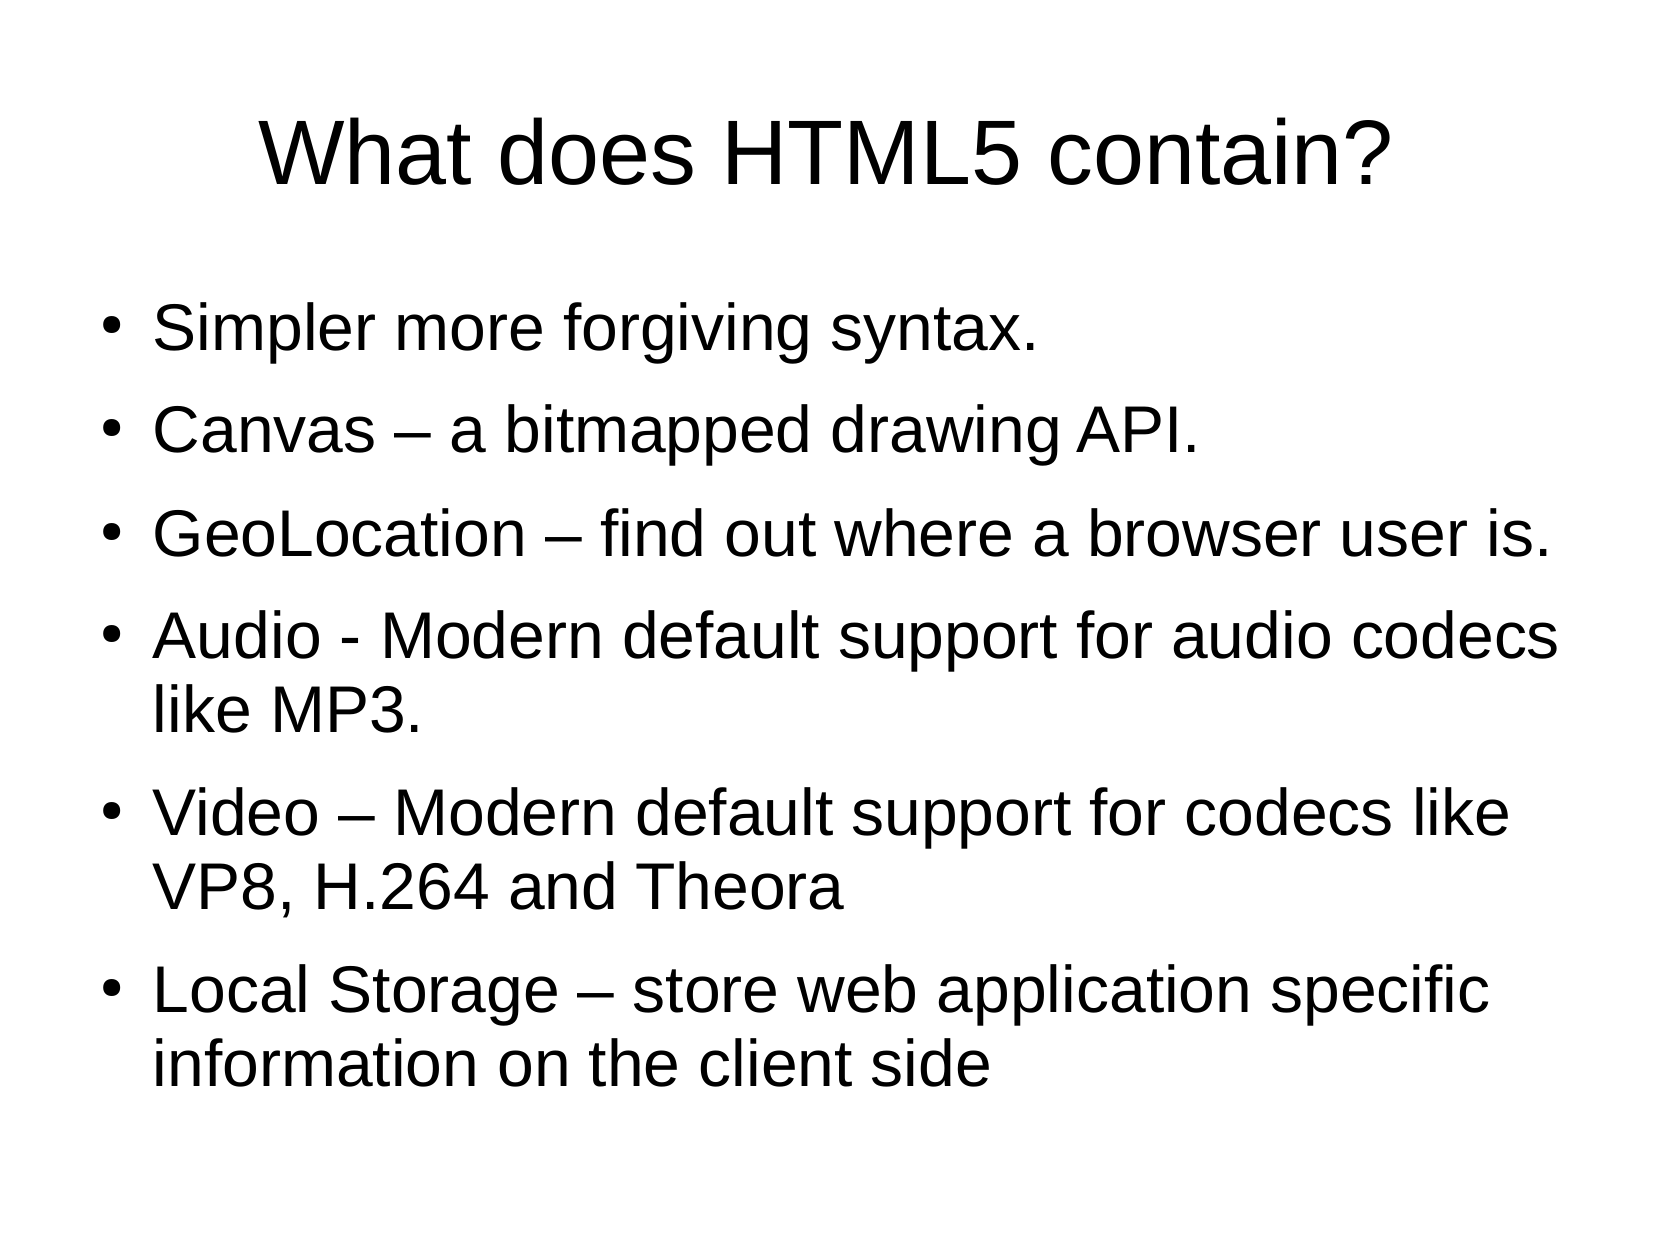

# What does HTML5 contain?
Simpler more forgiving syntax.
Canvas – a bitmapped drawing API.
GeoLocation – find out where a browser user is.
Audio - Modern default support for audio codecs like MP3.
Video – Modern default support for codecs like VP8, H.264 and Theora
Local Storage – store web application specific information on the client side